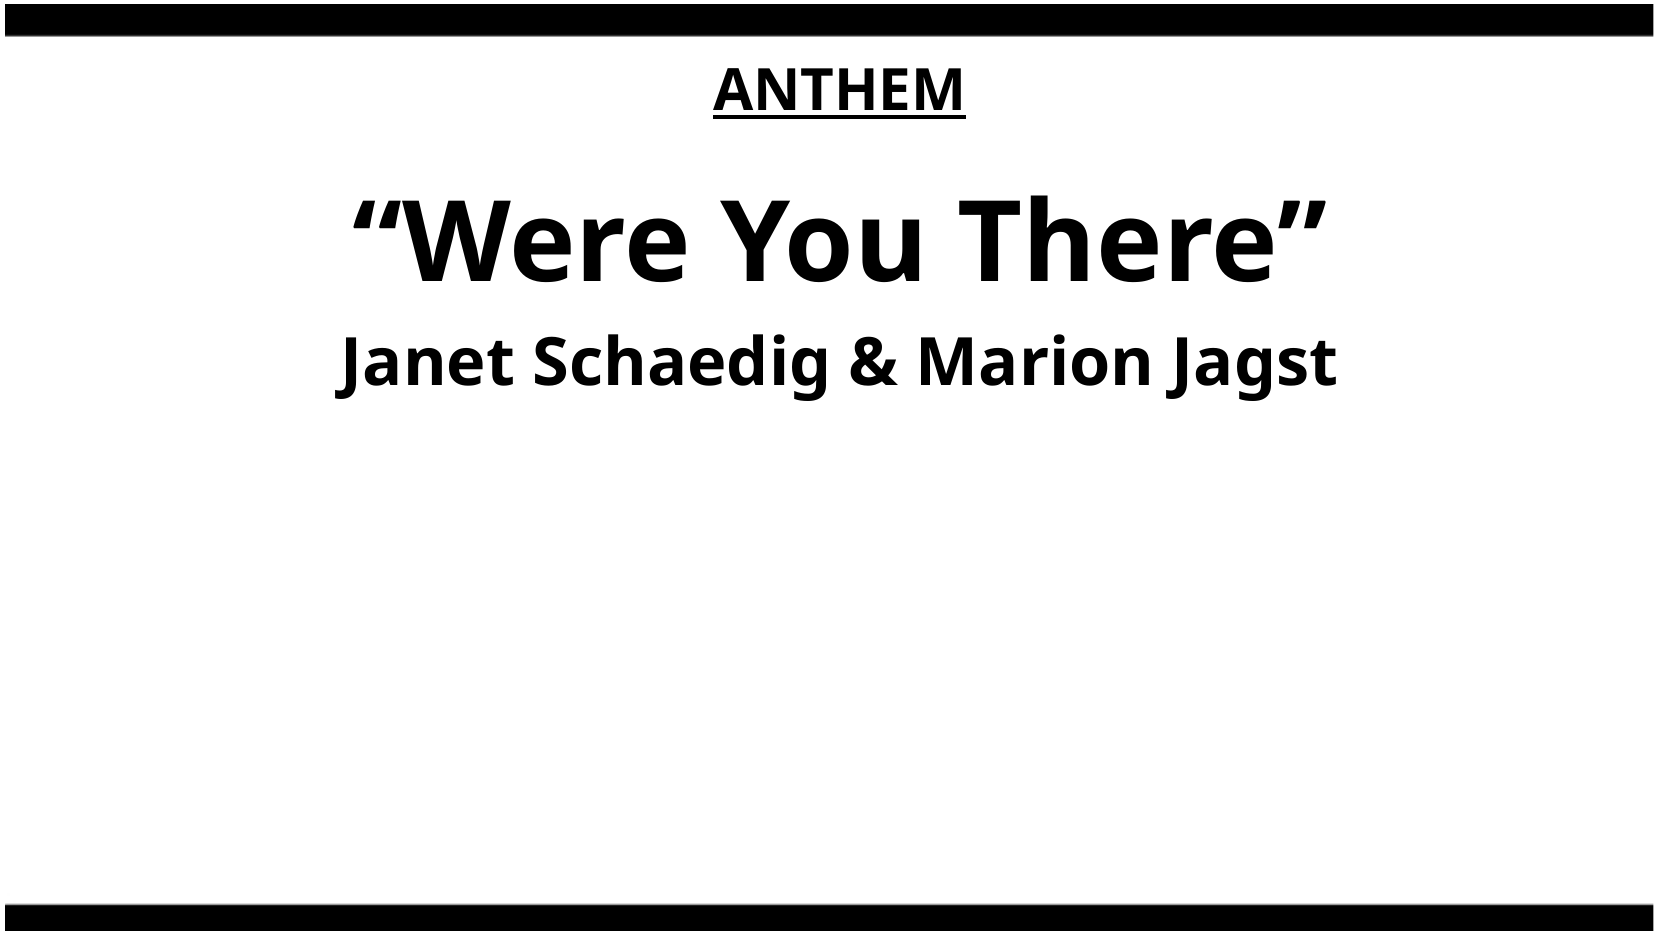

ANTHEM
“Were You There”
Janet Schaedig & Marion Jagst